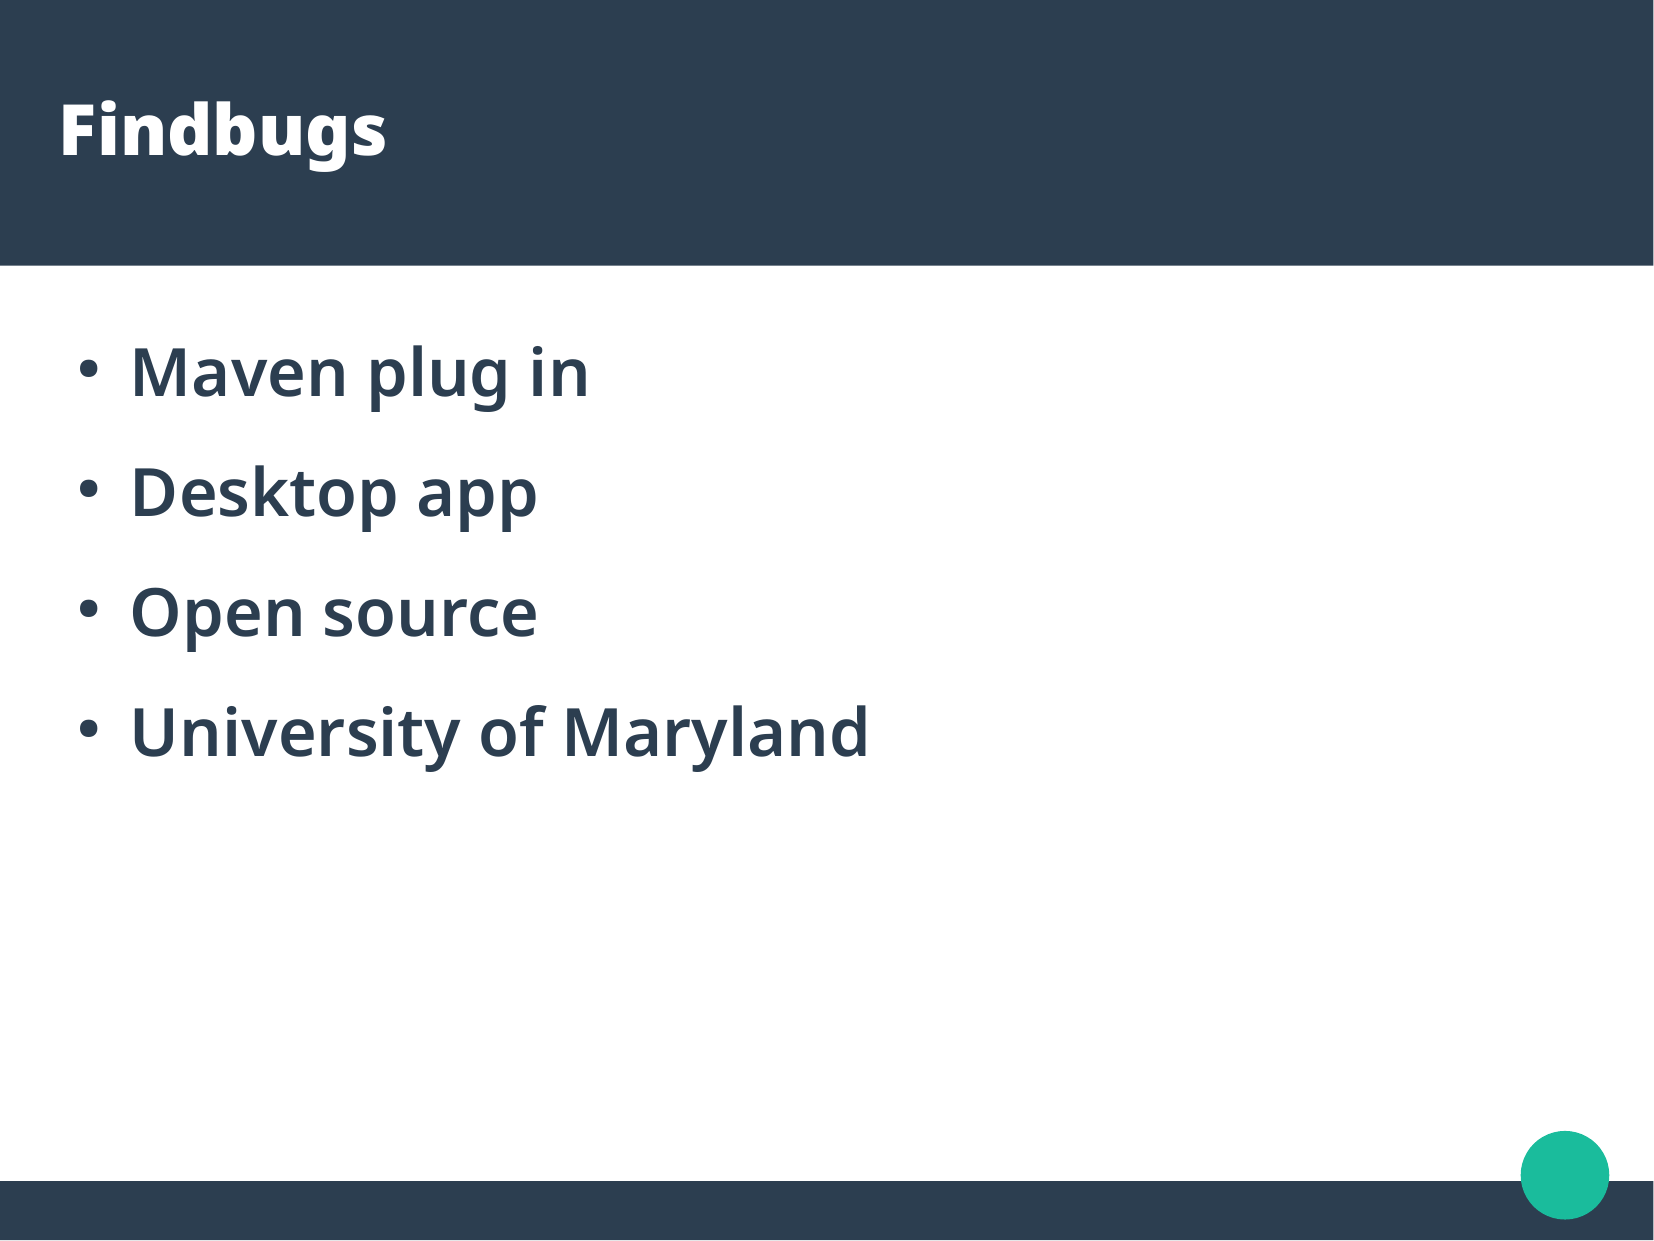

# Findbugs
Maven plug in
Desktop app
Open source
University of Maryland